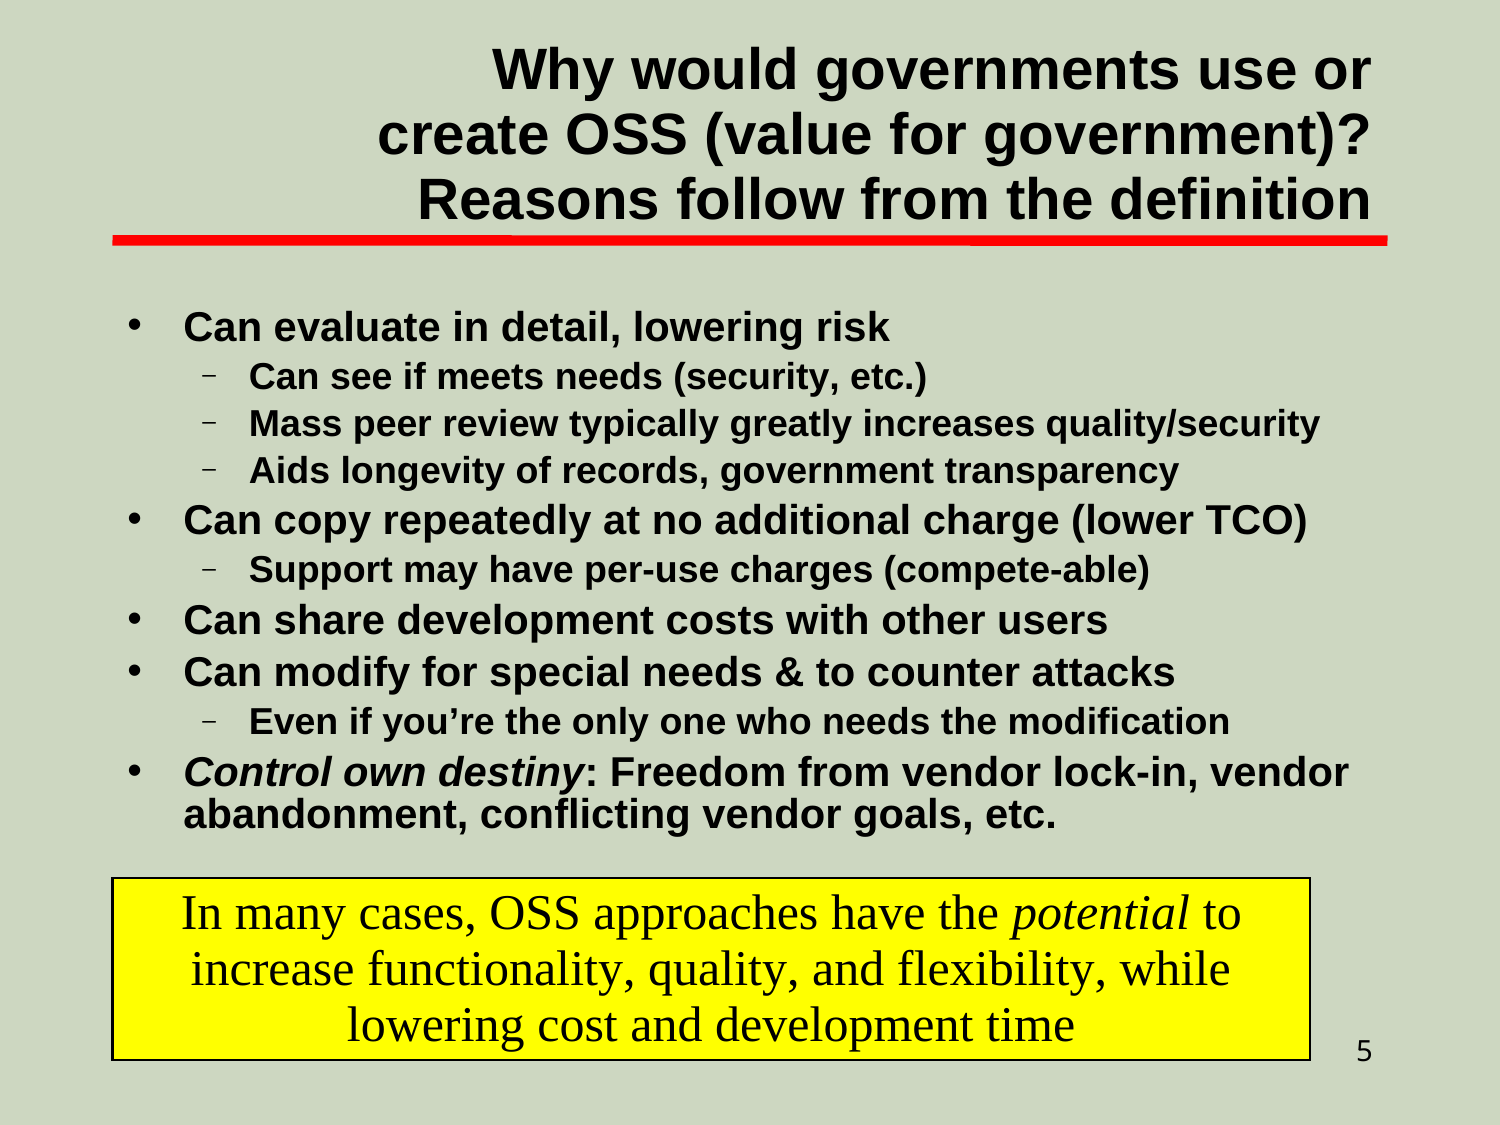

# Why would governments use or create OSS (value for government)? Reasons follow from the definition
Can evaluate in detail, lowering risk
Can see if meets needs (security, etc.)
Mass peer review typically greatly increases quality/security
Aids longevity of records, government transparency
Can copy repeatedly at no additional charge (lower TCO)
Support may have per-use charges (compete-able)
Can share development costs with other users
Can modify for special needs & to counter attacks
Even if you’re the only one who needs the modification
Control own destiny: Freedom from vendor lock-in, vendor abandonment, conflicting vendor goals, etc.
In many cases, OSS approaches have the potential to increase functionality, quality, and flexibility, while lowering cost and development time